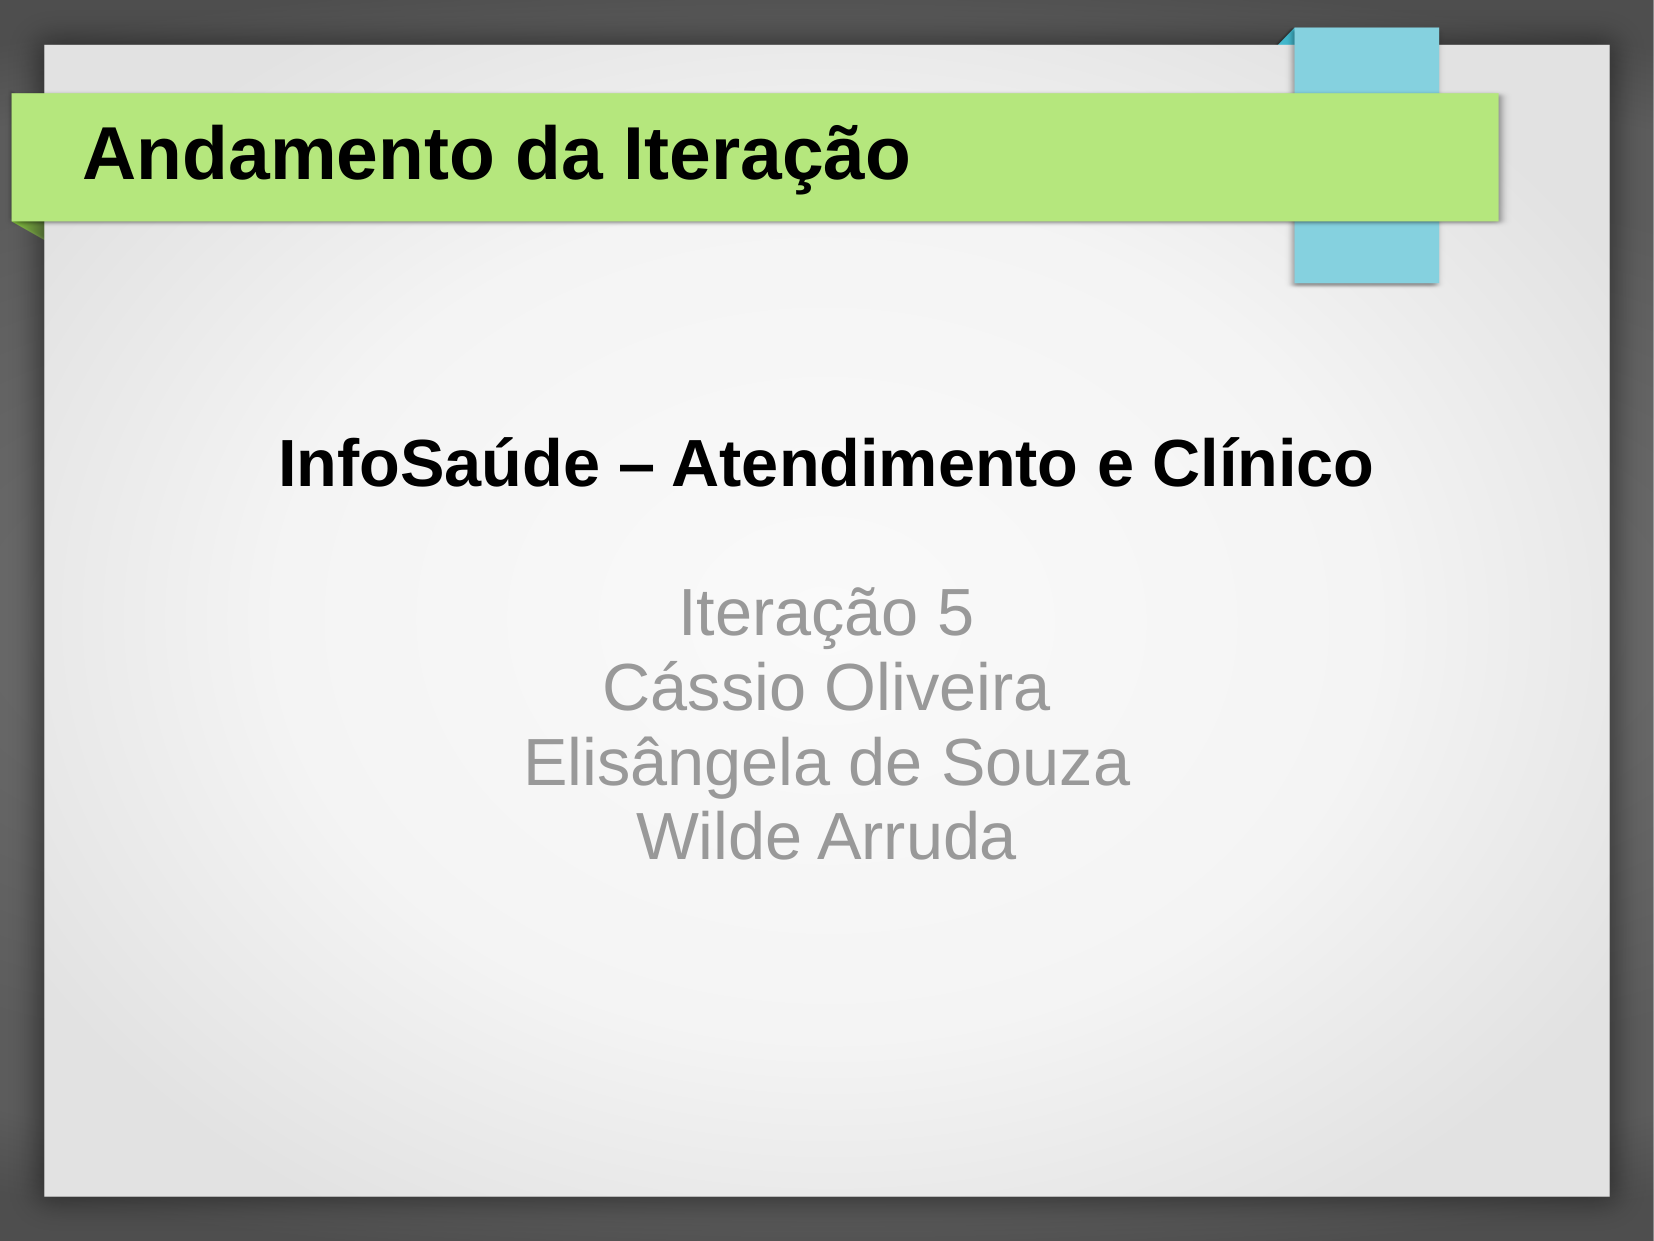

# Andamento da Iteração
InfoSaúde – Atendimento e Clínico
Iteração 5
Cássio Oliveira
Elisângela de Souza
Wilde Arruda